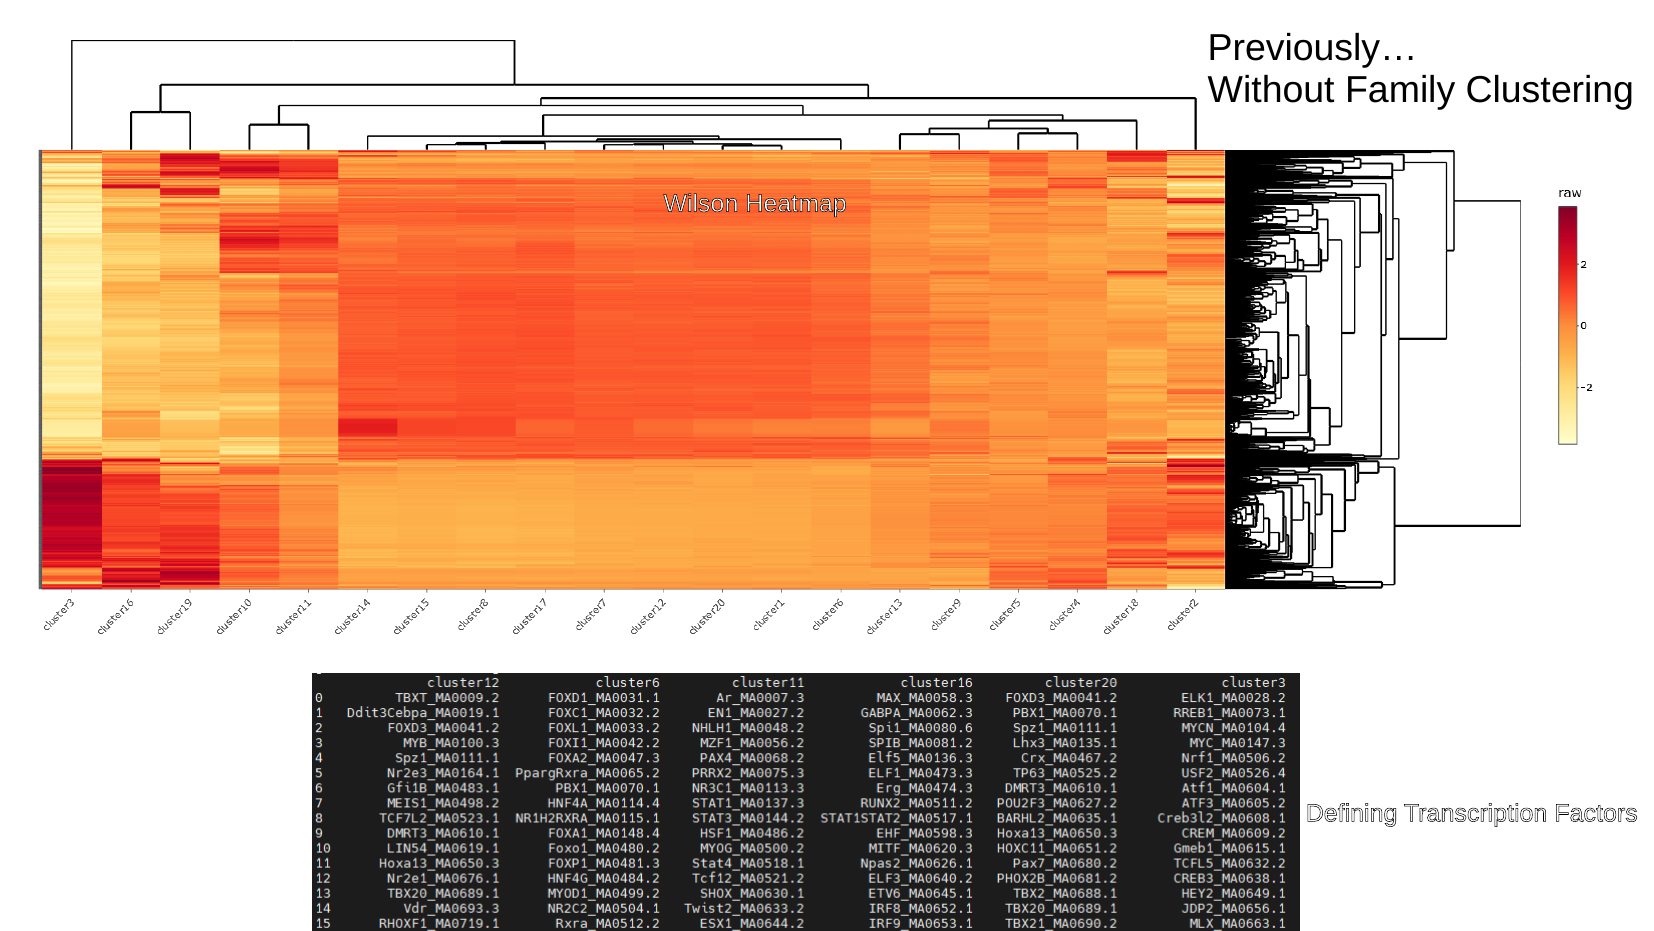

Previously…
Without Family Clustering
Wilson Heatmap
Defining Transcription Factors